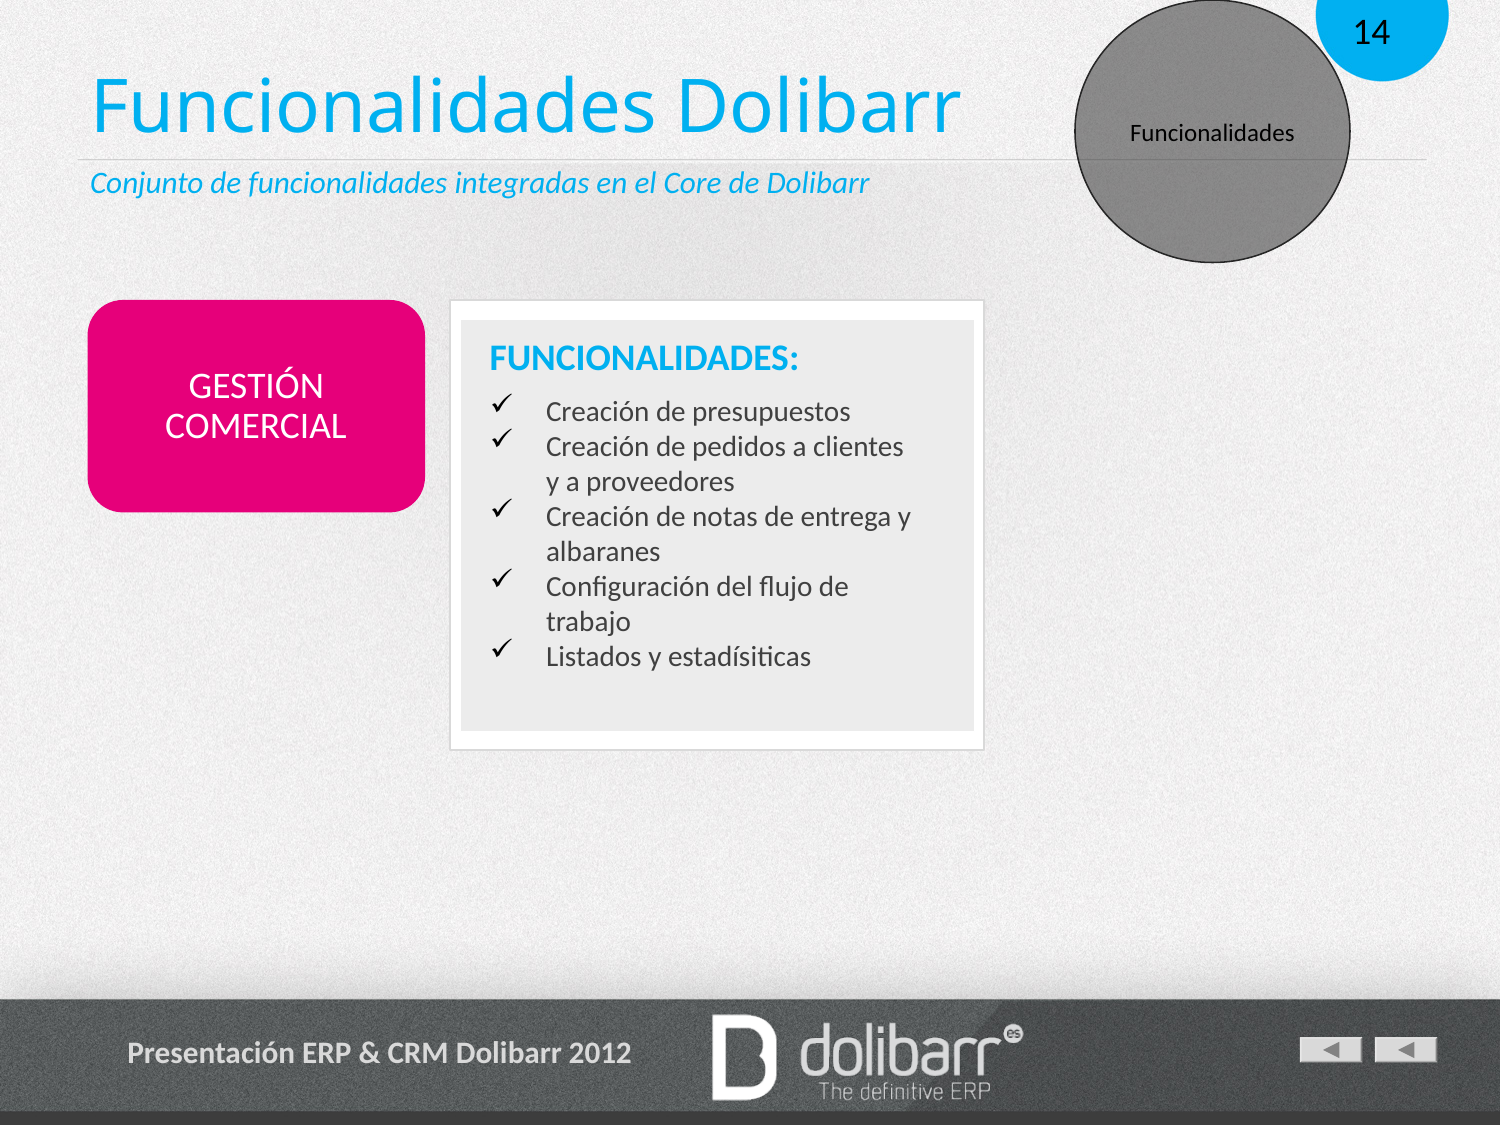

Funcionalidades
# Funcionalidades Dolibarr
Conjunto de funcionalidades integradas en el Core de Dolibarr
GESTIÓN COMERCIAL
FUNCIONALIDADES:
Creación de presupuestos
Creación de pedidos a clientes y a proveedores
Creación de notas de entrega y albaranes
Configuración del flujo de trabajo
Listados y estadísiticas
Presentación ERP & CRM Dolibarr 2012